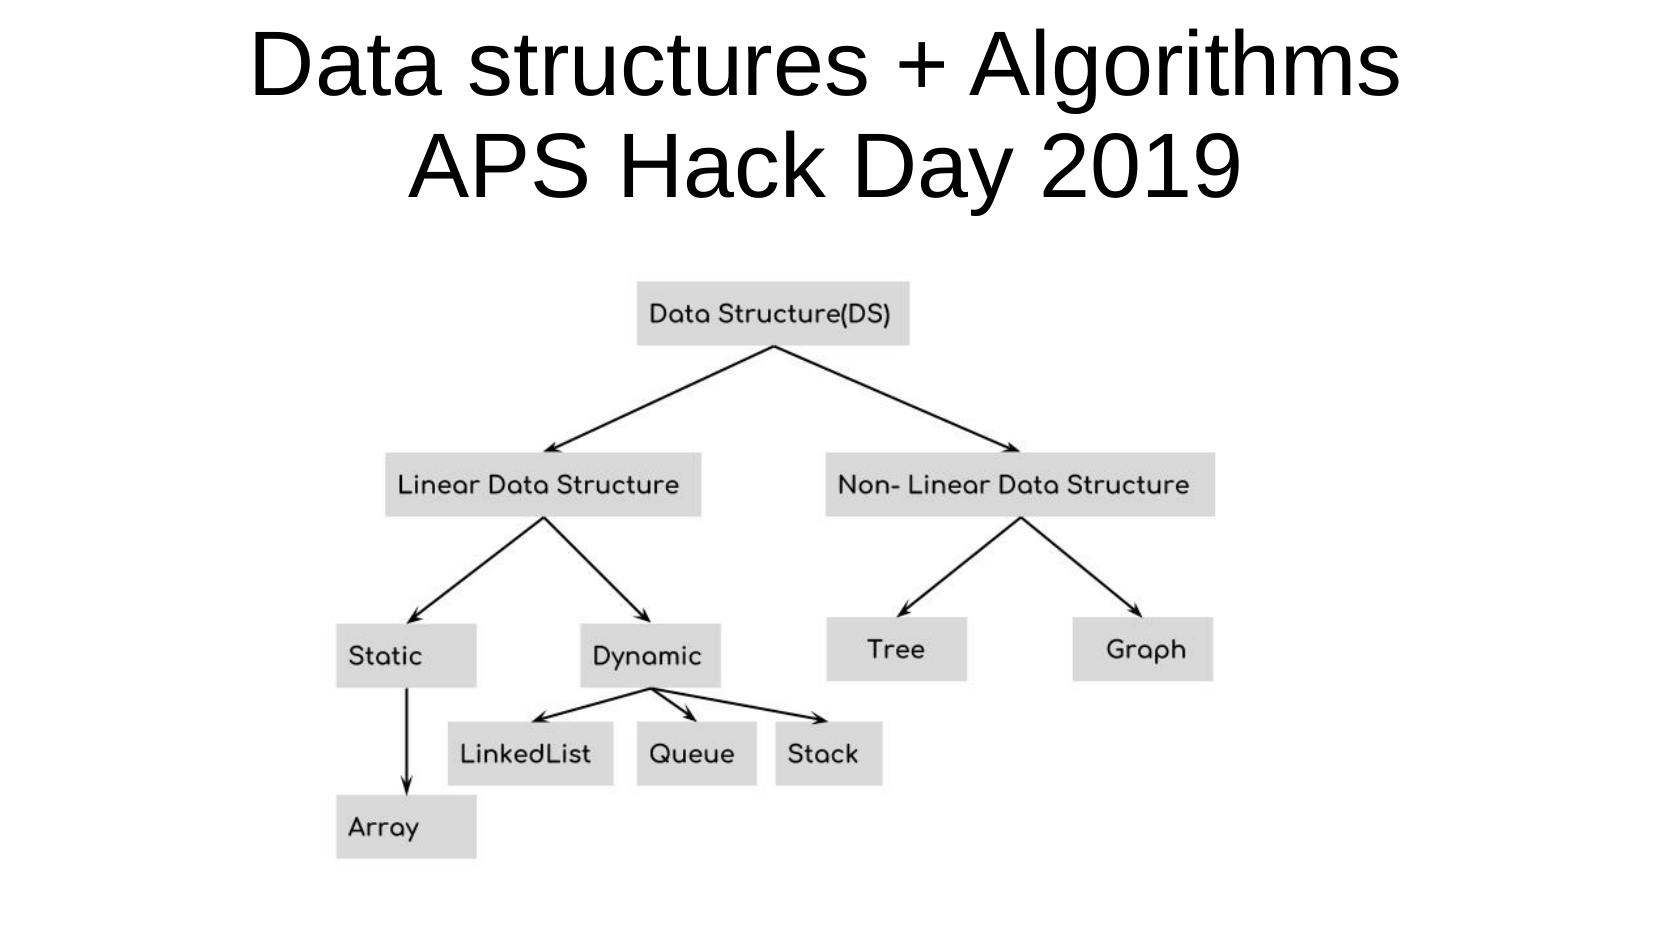

# Data structures + Algorithms APS Hack Day 2019